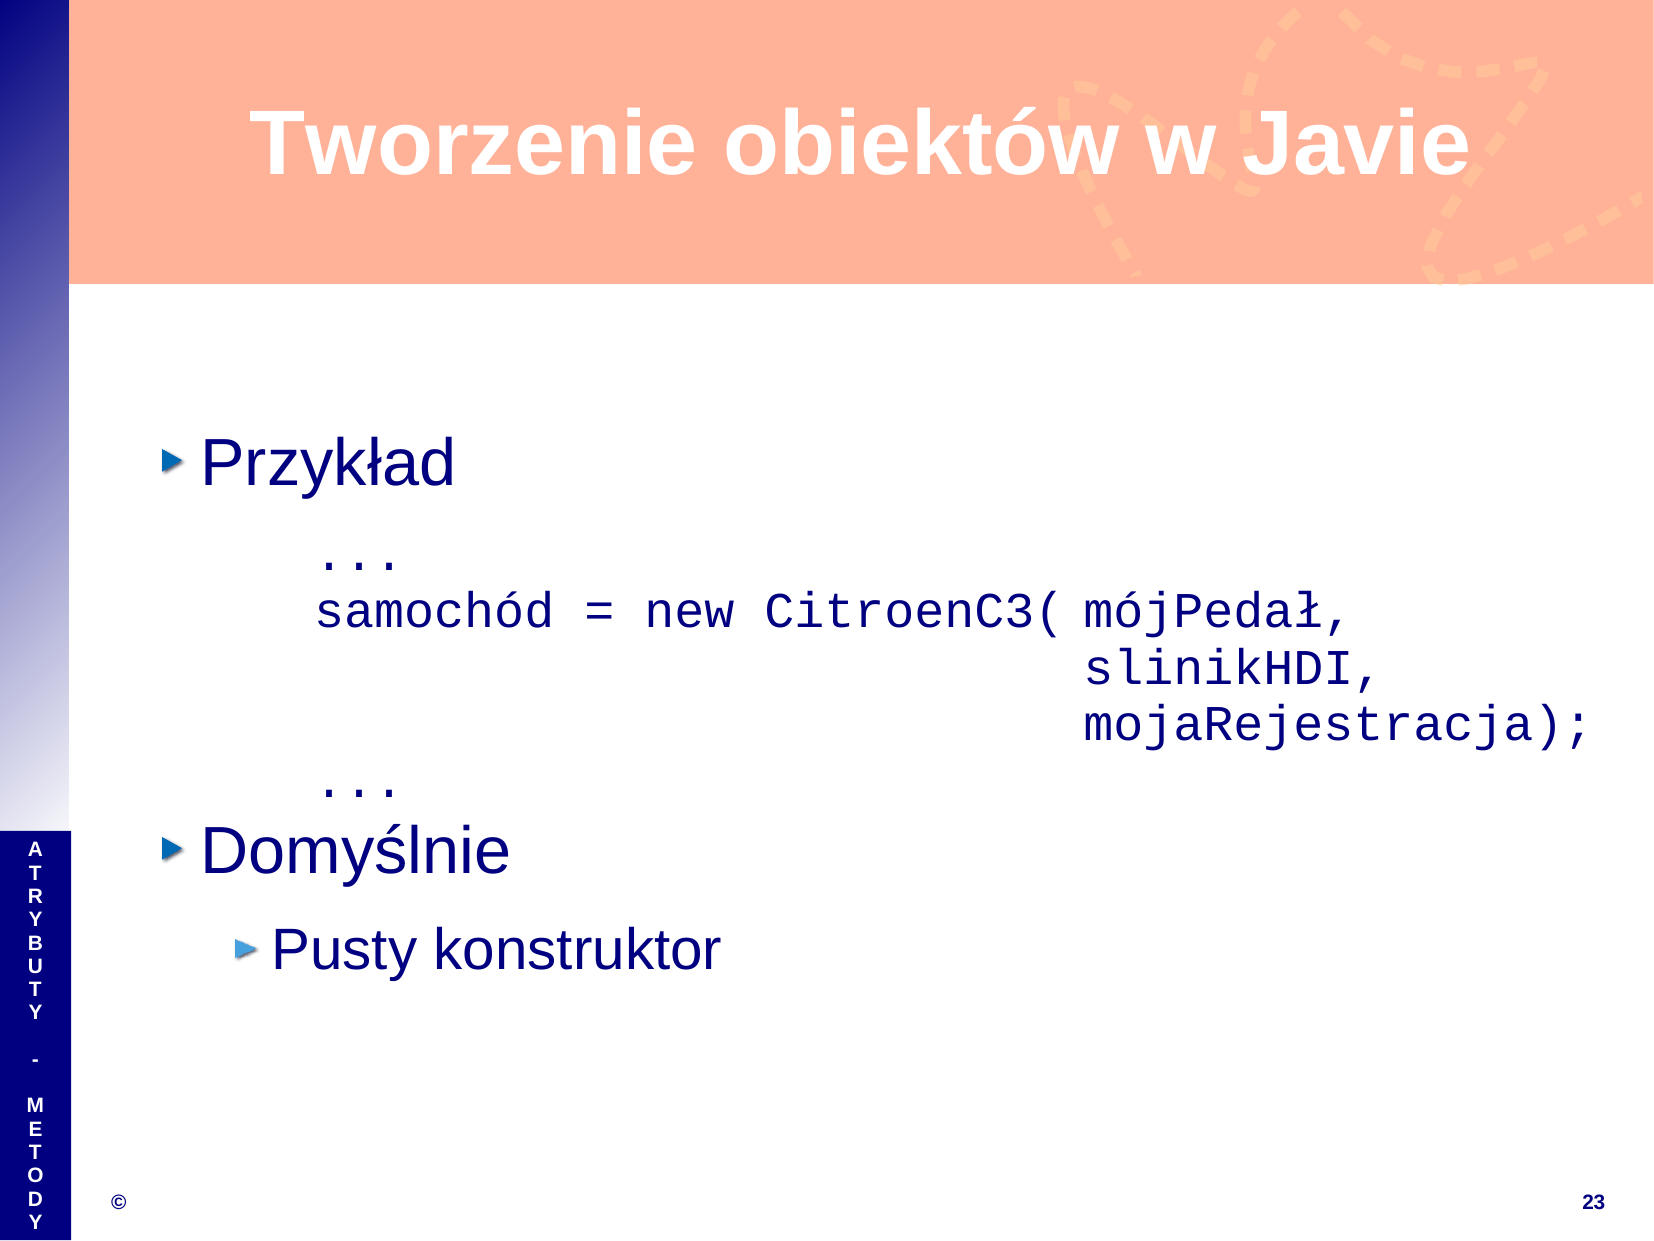

# Tworzenie obiektów w Javie
Przykład
 ...
 samochód = new CitroenC3(	mójPedał,
	slinikHDI,
	mojaRejestracja);
 ...
Domyślnie
Pusty konstruktor
A
T
R
Y
B
U
T
Y
-
M
E
T
O
D
Y